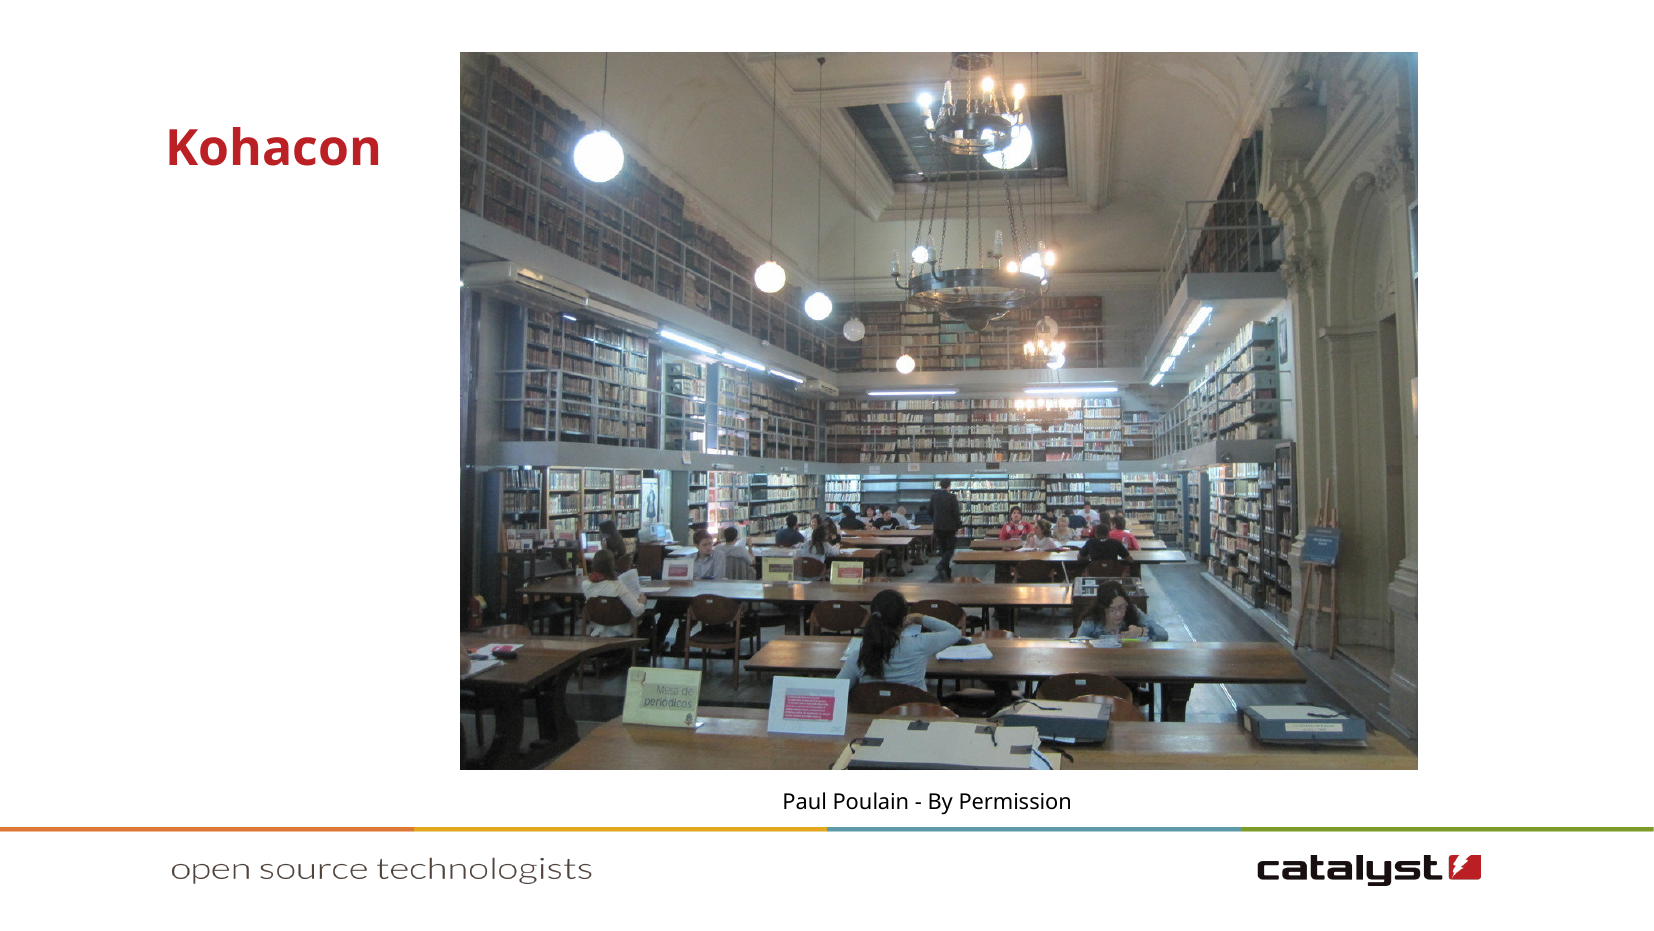

# Kohacon
Paul Poulain - By Permission